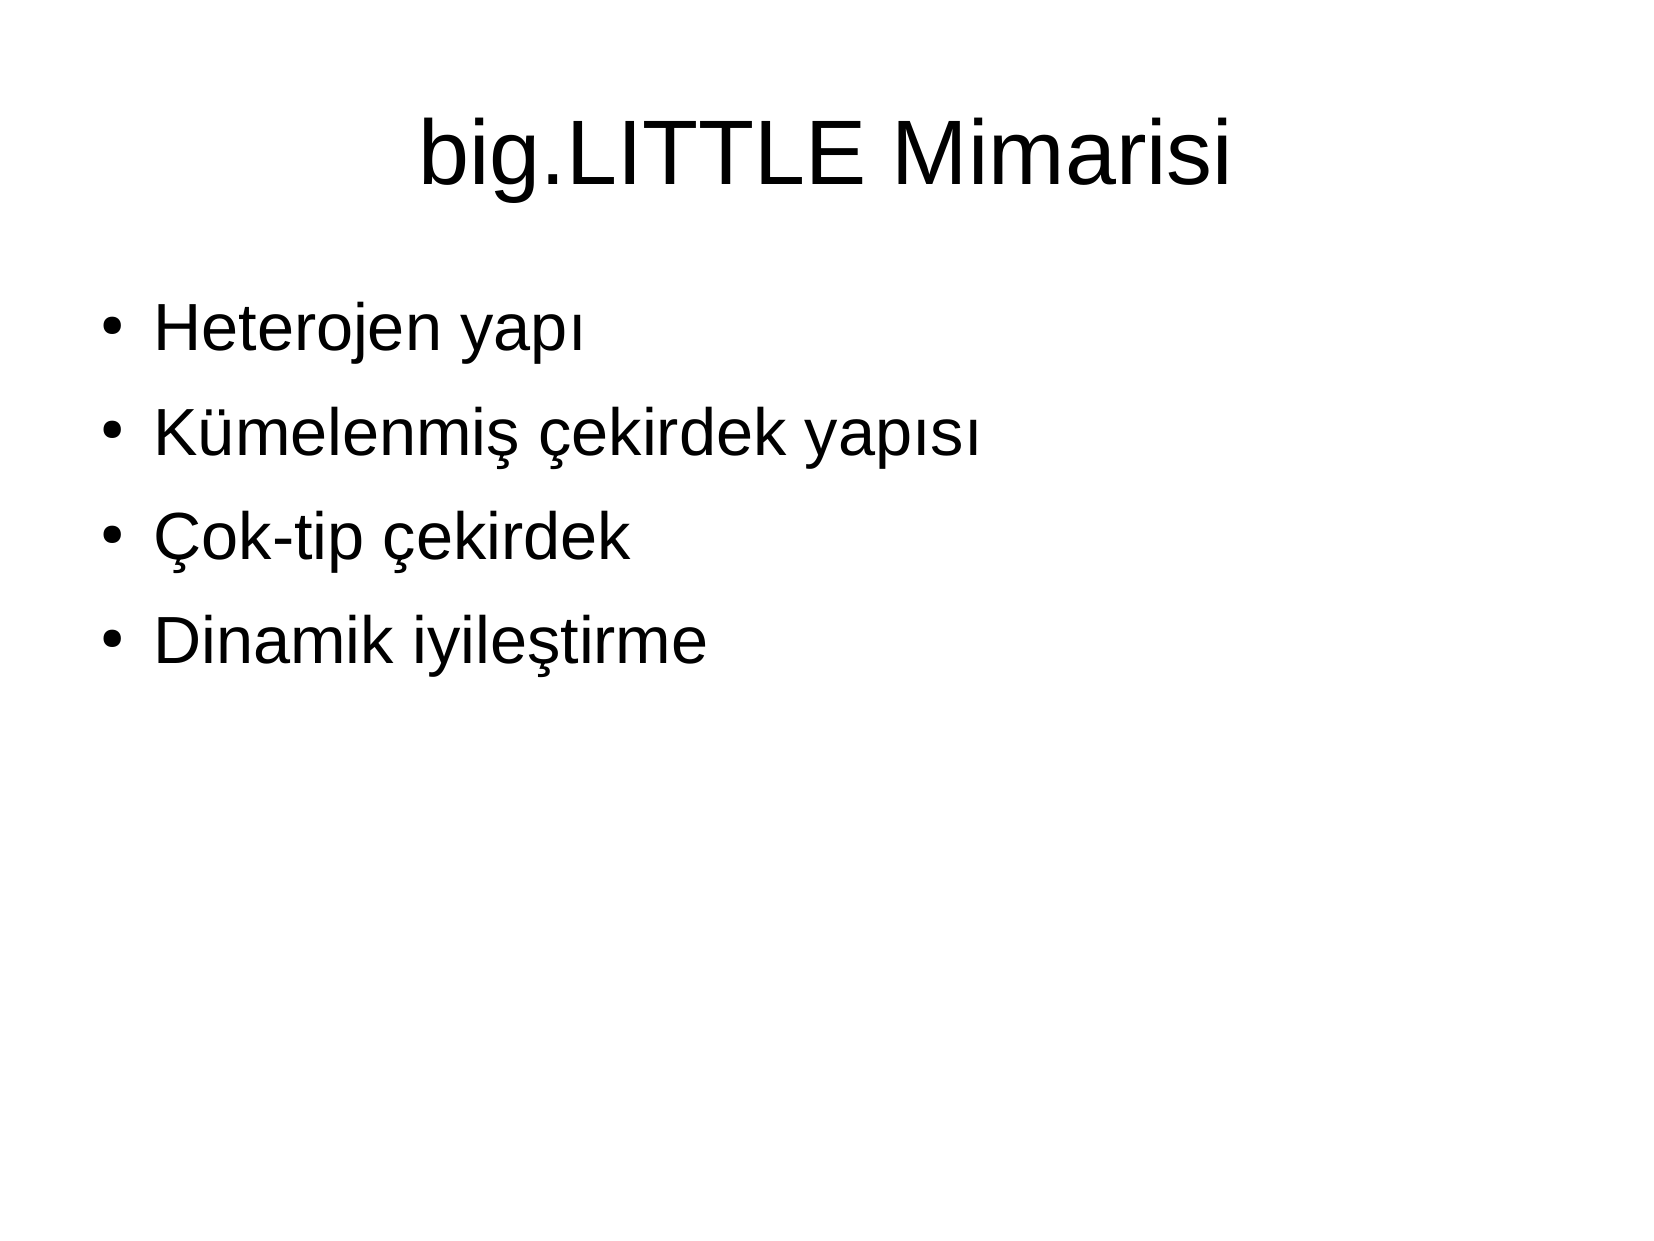

# big.LITTLE Mimarisi
Heterojen yapı
Kümelenmiş çekirdek yapısı
Çok-tip çekirdek
Dinamik iyileştirme